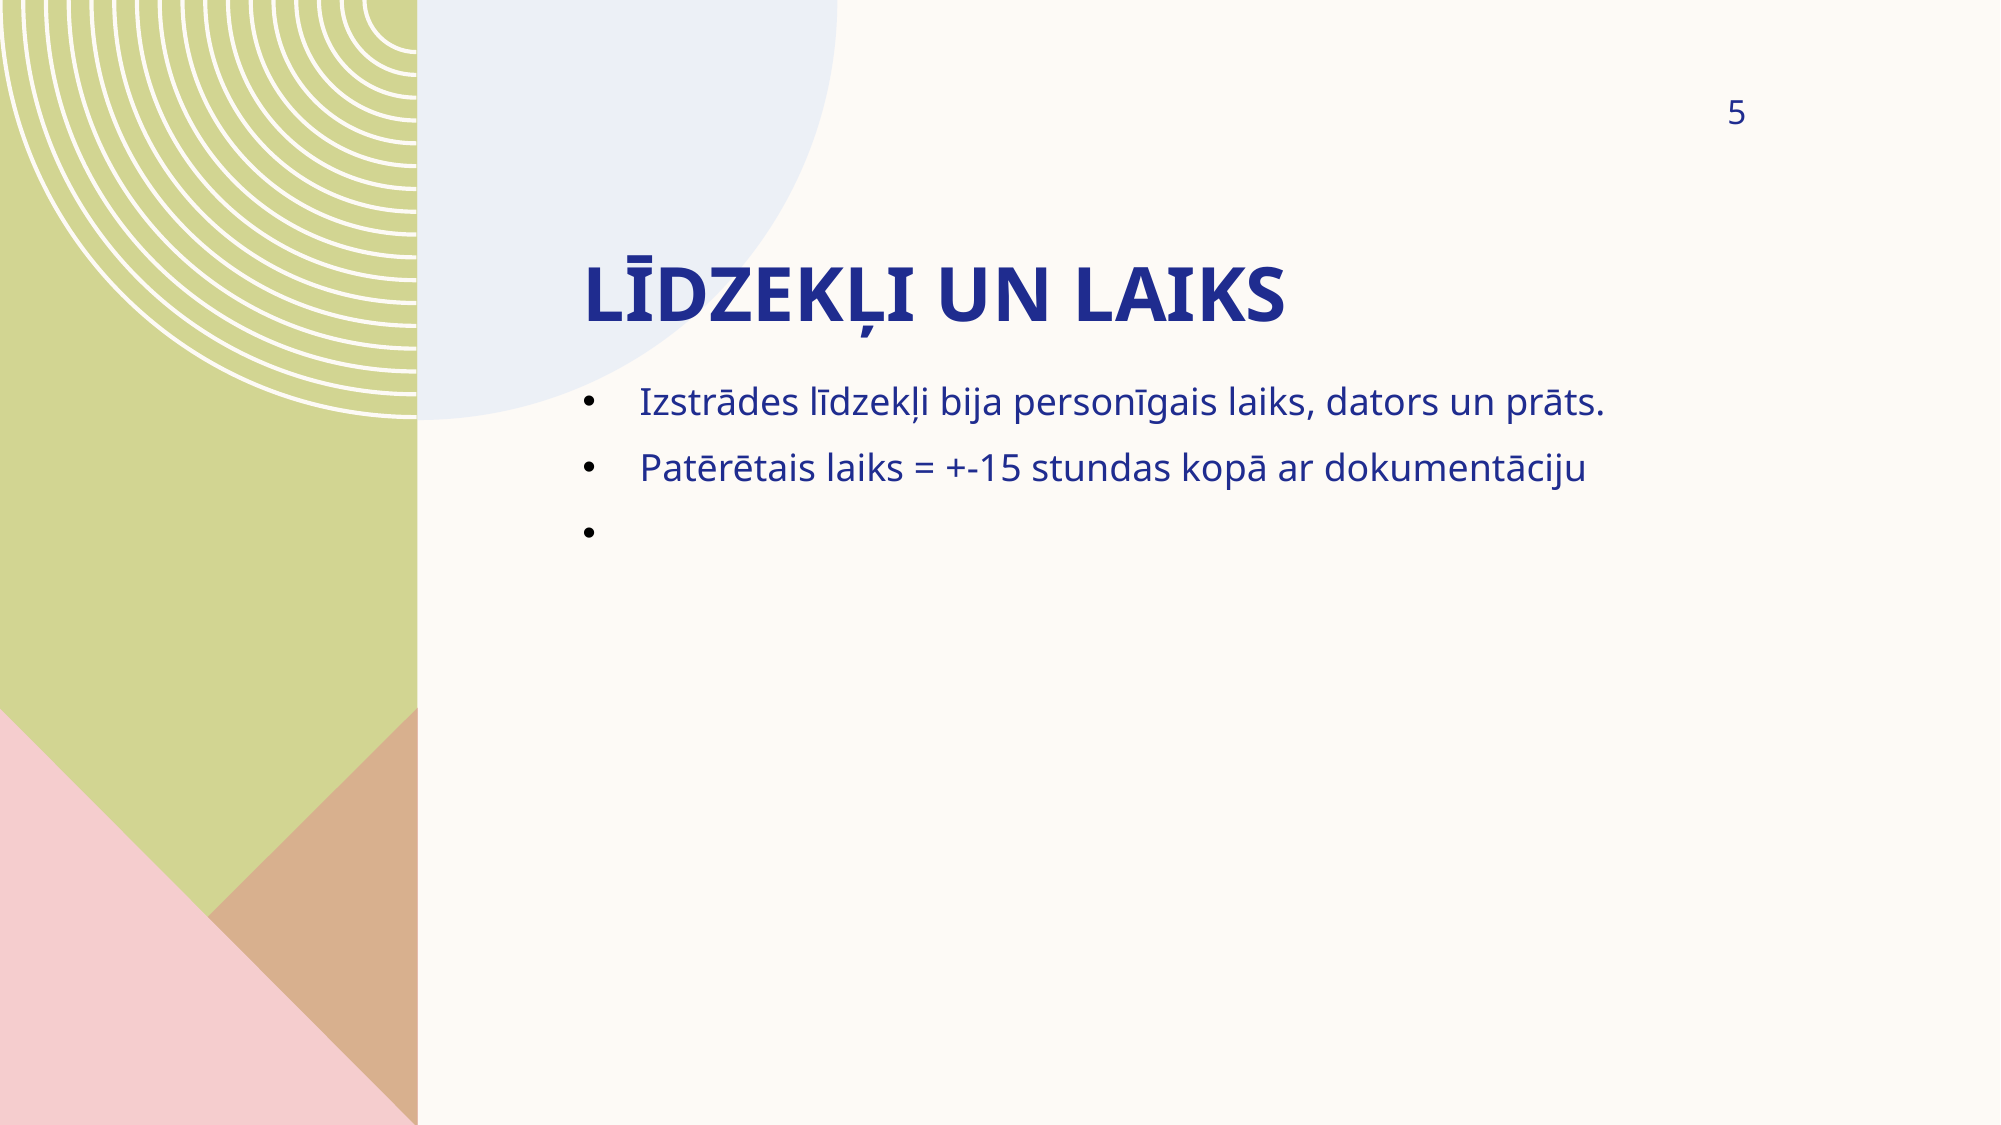

# Līdzekļi un laiks
Izstrādes līdzekļi bija personīgais laiks, dators un prāts.
Patērētais laiks = +-15 stundas kopā ar dokumentāciju